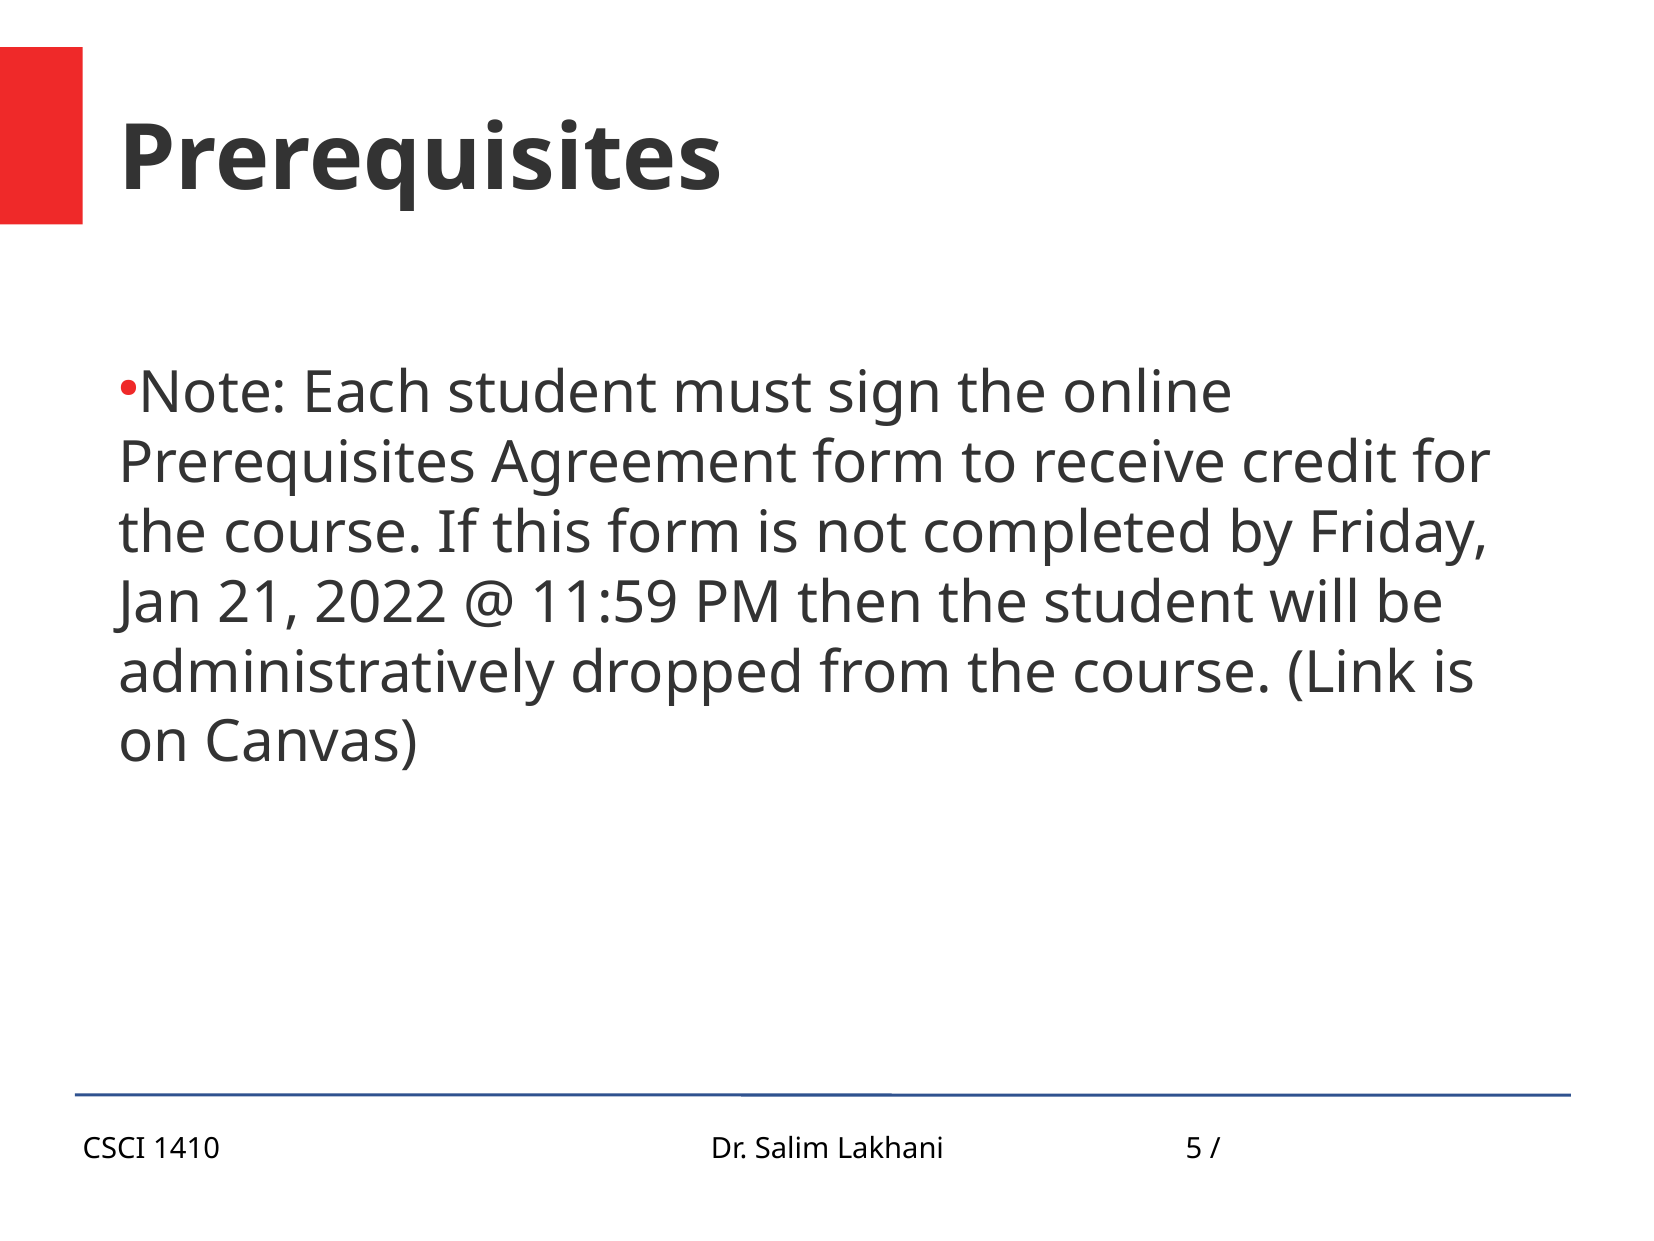

# Prerequisites
Note: Each student must sign the online Prerequisites Agreement form to receive credit for the course. If this form is not completed by Friday, Jan 21, 2022 @ 11:59 PM then the student will be administratively dropped from the course. (Link is on Canvas)
CSCI 1410
Dr. Salim Lakhani
4 /